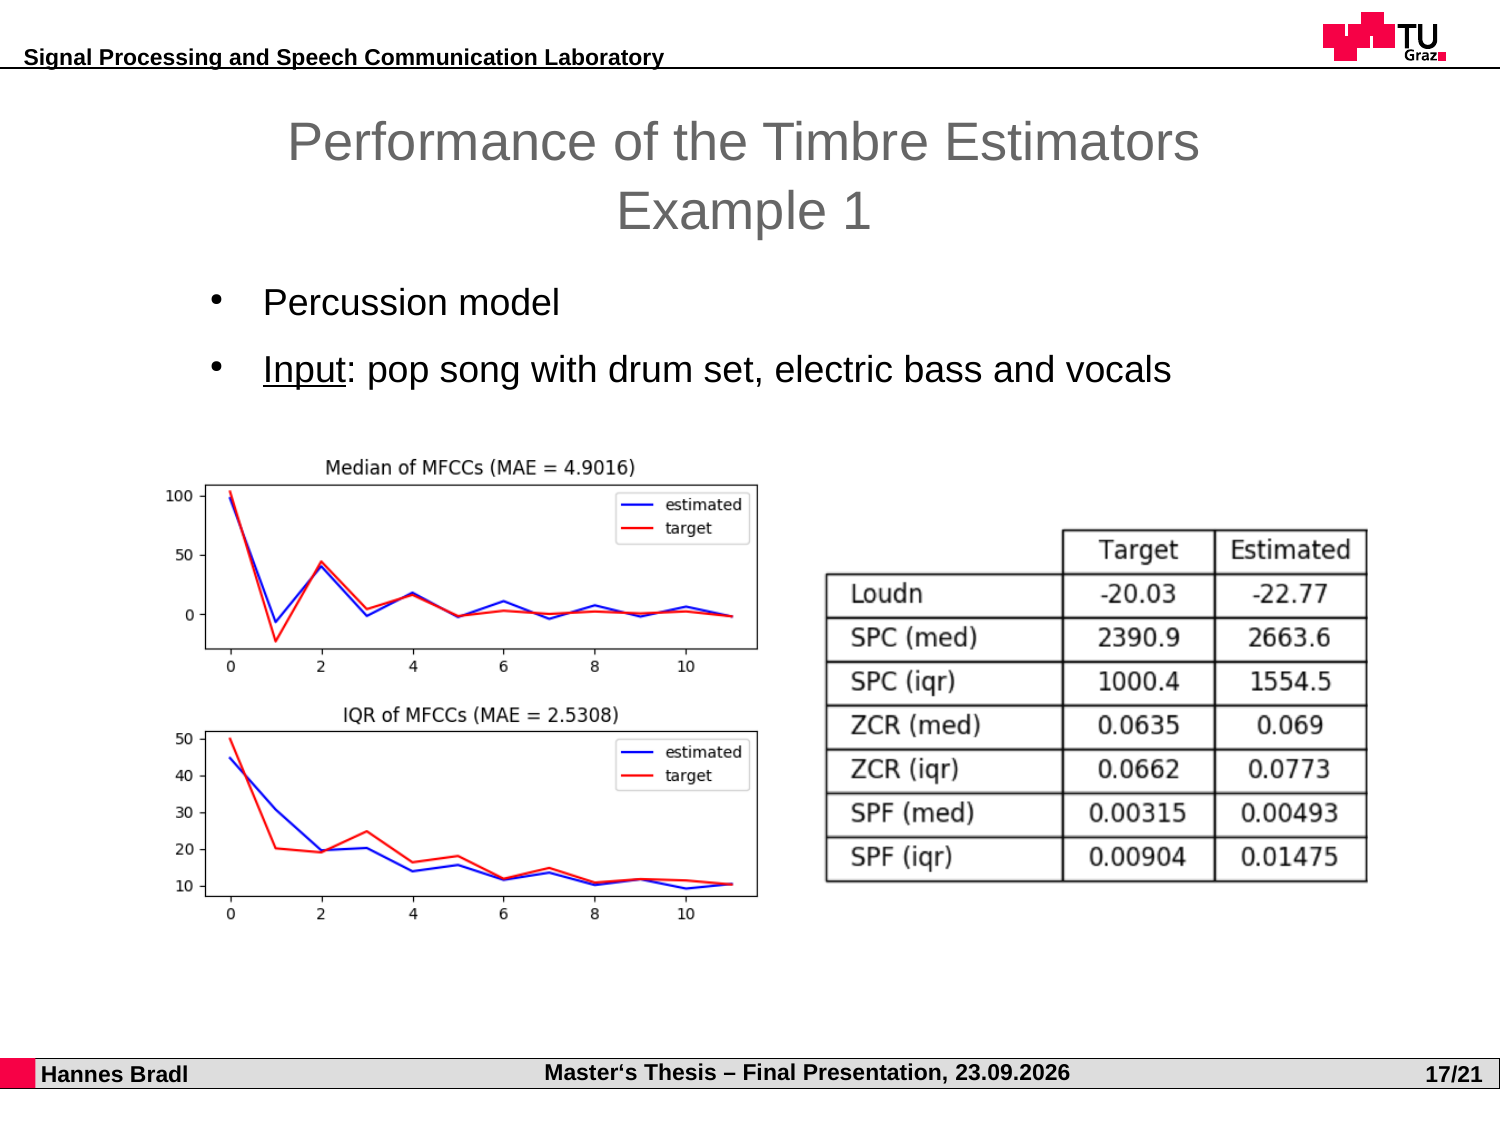

# Performance of the Timbre Estimators
Example 1
Percussion model
Input: pop song with drum set, electric bass and vocals